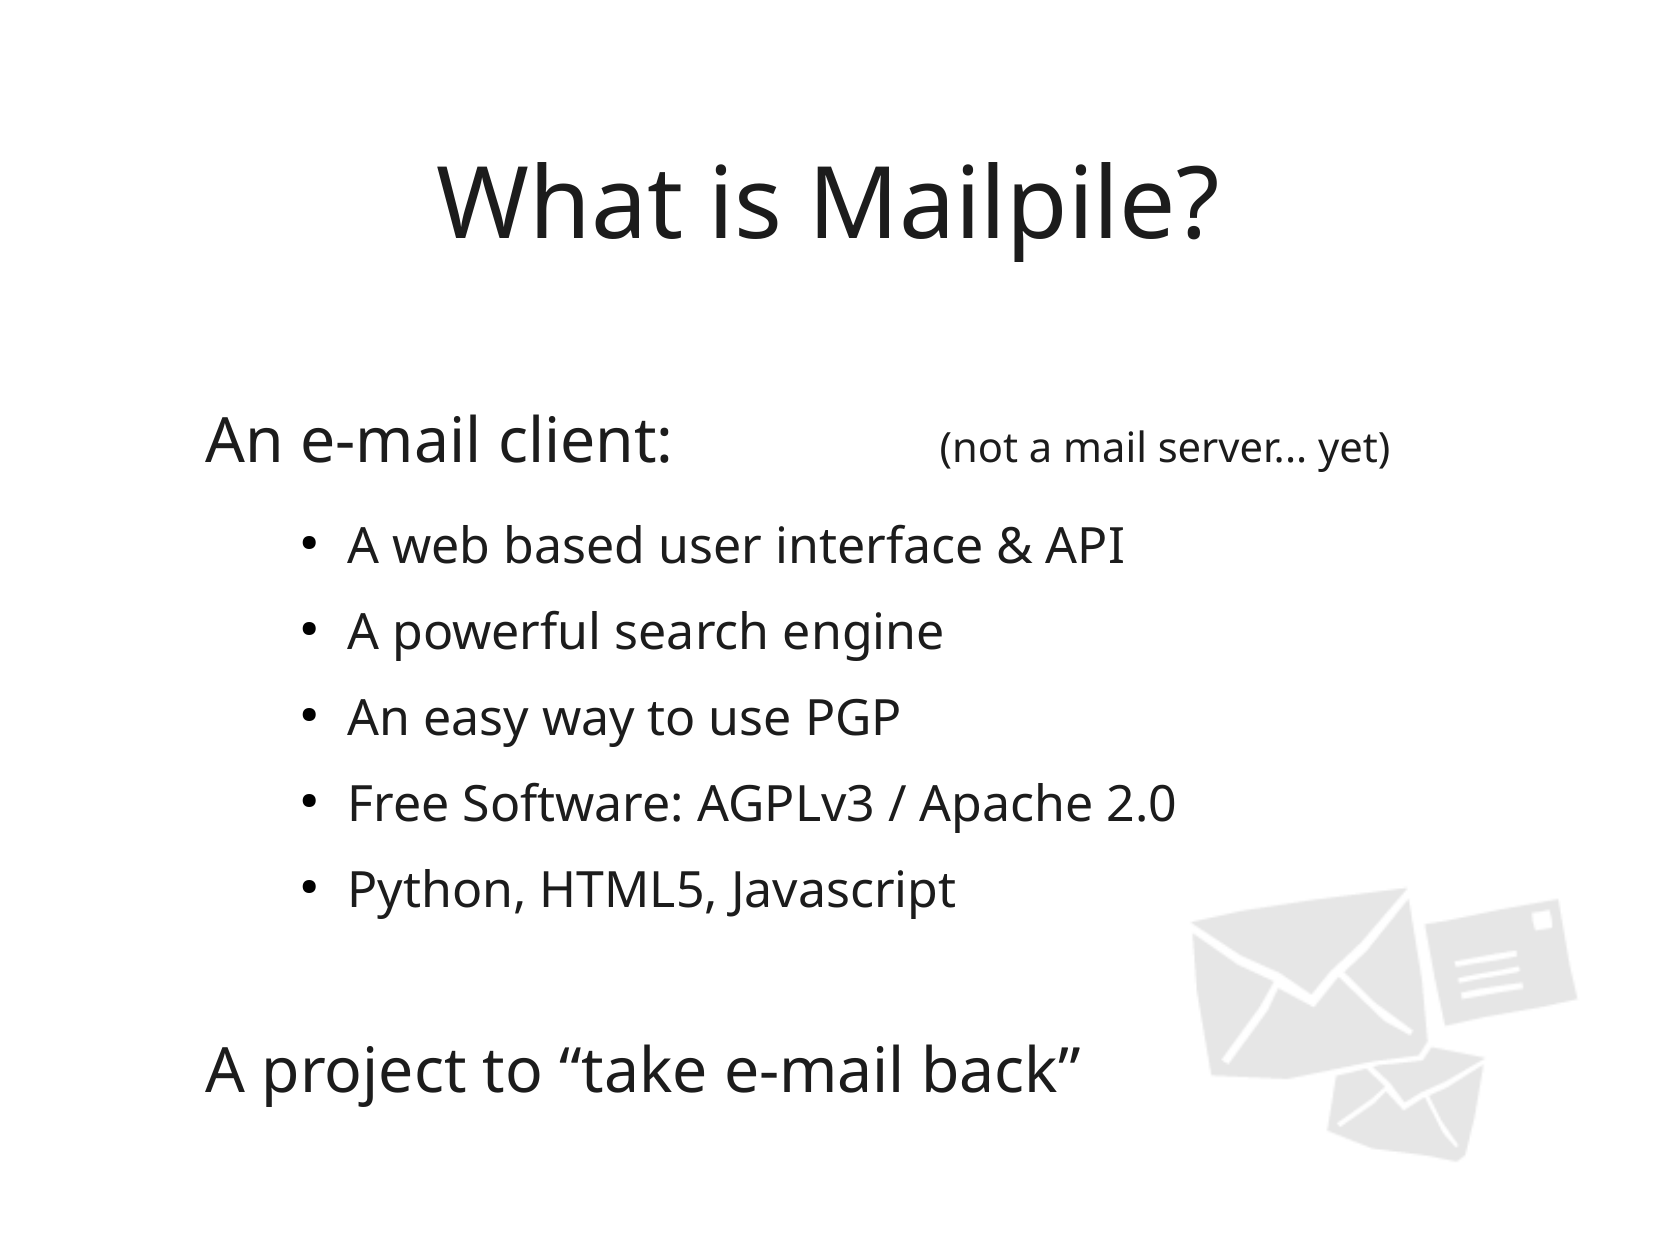

# What is Mailpile?
An e-mail client: (not a mail server... yet)
A web based user interface & API
A powerful search engine
An easy way to use PGP
Free Software: AGPLv3 / Apache 2.0
Python, HTML5, Javascript
A project to “take e-mail back”